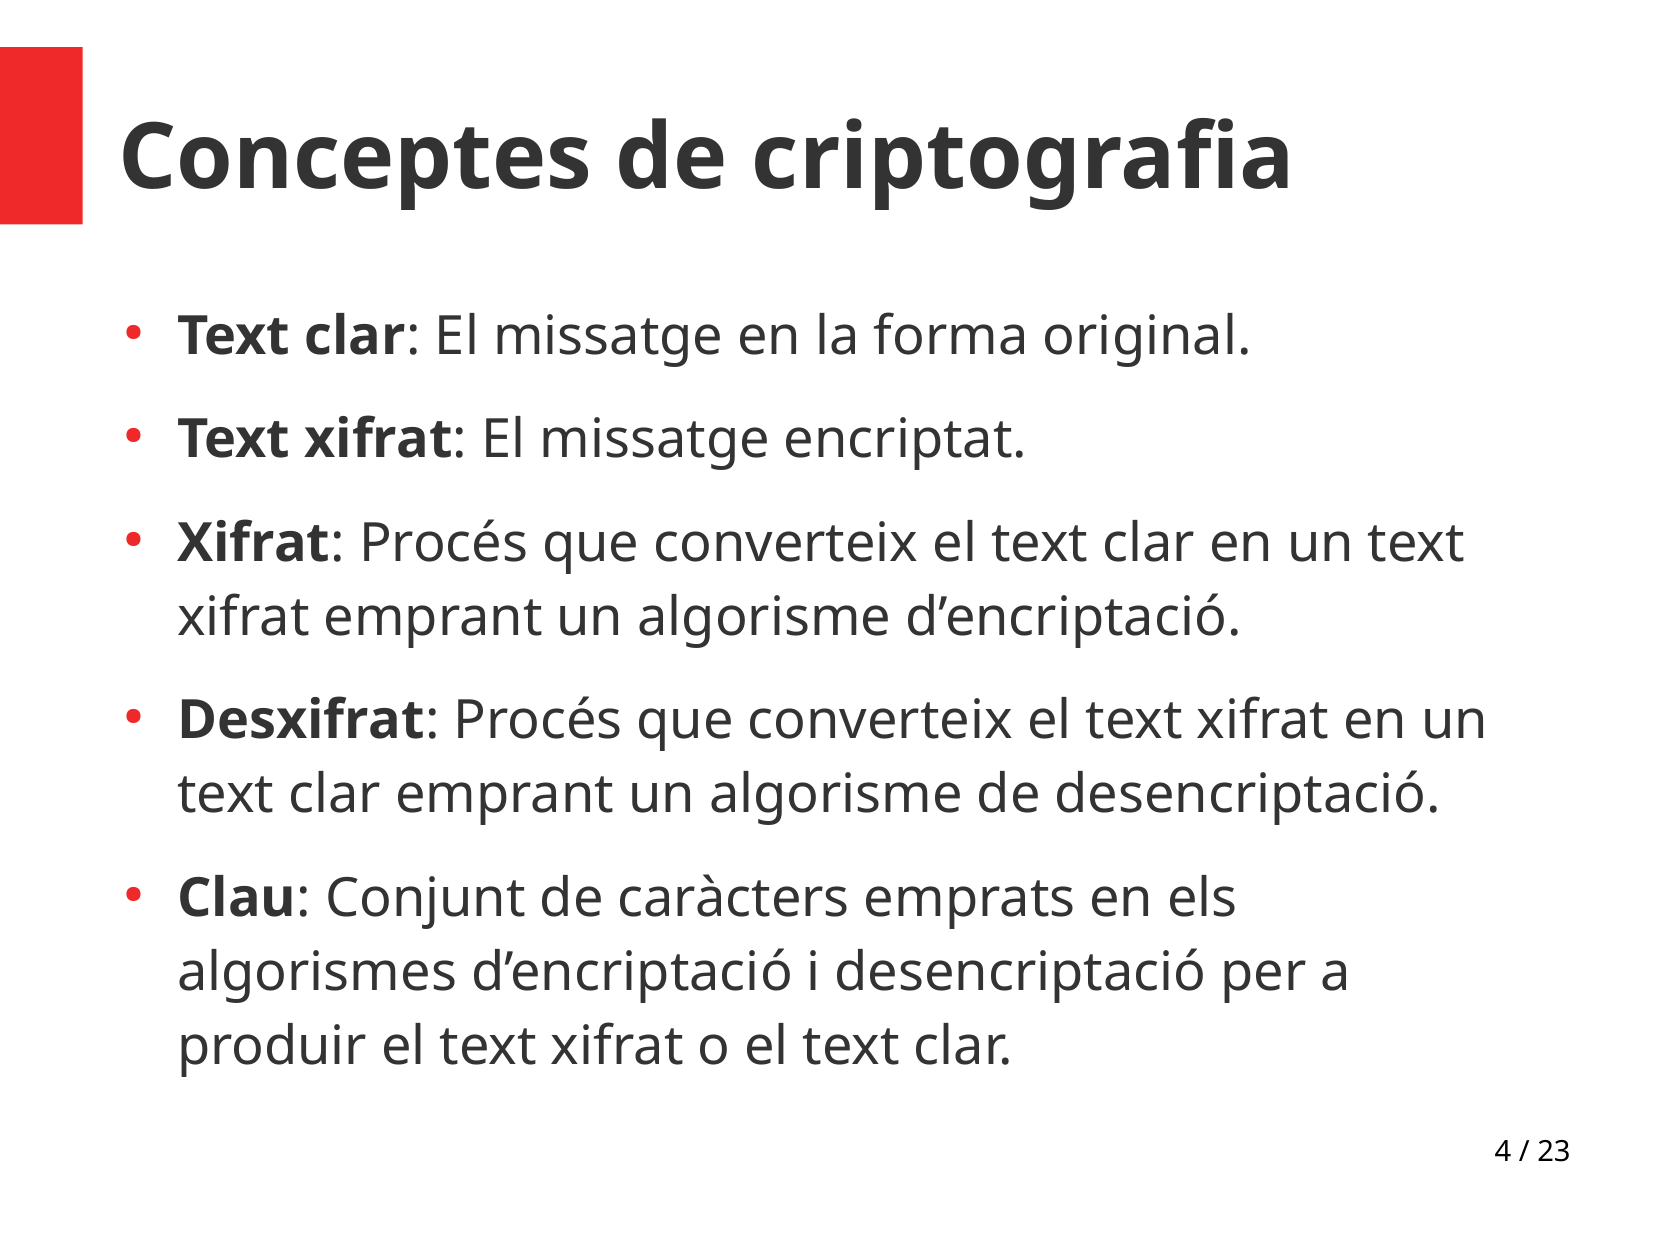

# Conceptes de criptografia
Text clar: El missatge en la forma original.
Text xifrat: El missatge encriptat.
Xifrat: Procés que converteix el text clar en un text xifrat emprant un algorisme d’encriptació.
Desxifrat: Procés que converteix el text xifrat en un text clar emprant un algorisme de desencriptació.
Clau: Conjunt de caràcters emprats en els algorismes d’encriptació i desencriptació per a produir el text xifrat o el text clar.
4